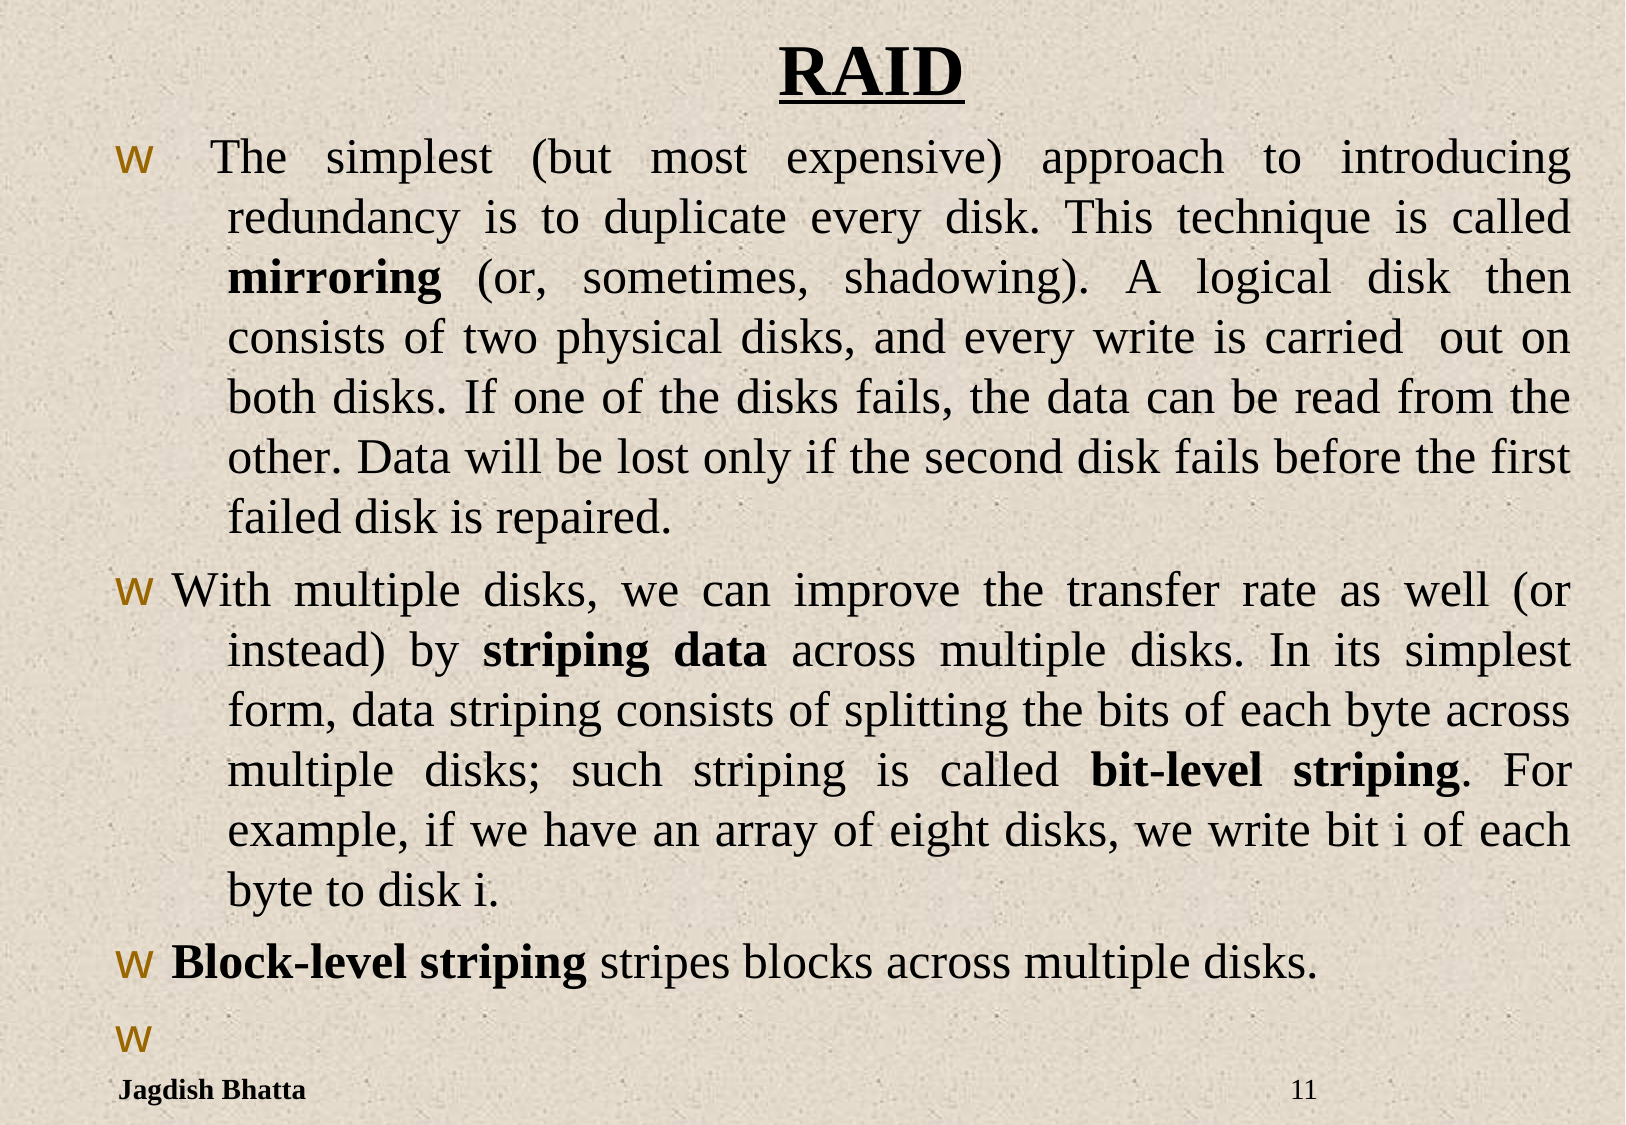

# RAID
 The simplest (but most expensive) approach to introducing redundancy is to duplicate every disk. This technique is called mirroring (or, sometimes, shadowing). A logical disk then consists of two physical disks, and every write is carried out on both disks. If one of the disks fails, the data can be read from the other. Data will be lost only if the second disk fails before the first failed disk is repaired.
With multiple disks, we can improve the transfer rate as well (or instead) by striping data across multiple disks. In its simplest form, data striping consists of splitting the bits of each byte across multiple disks; such striping is called bit-level striping. For example, if we have an array of eight disks, we write bit i of each byte to disk i.
Block-level striping stripes blocks across multiple disks.
Jagdish Bhatta
10